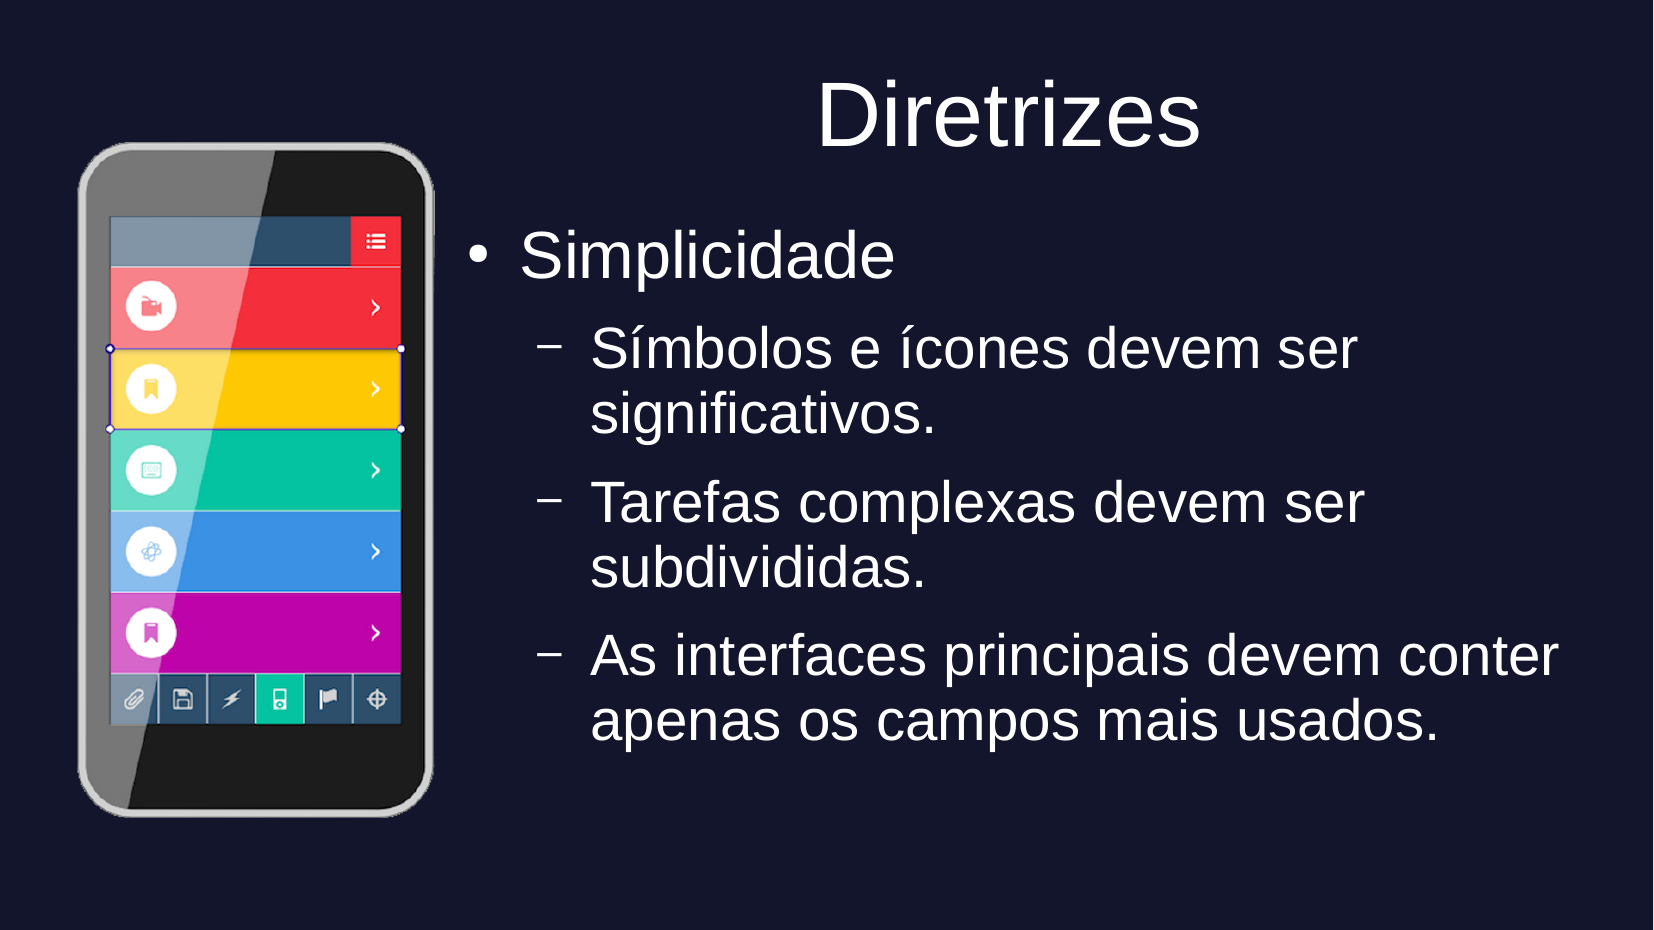

# Diretrizes
Simplicidade
Símbolos e ícones devem ser significativos.
Tarefas complexas devem ser subdivididas.
As interfaces principais devem conter apenas os campos mais usados.